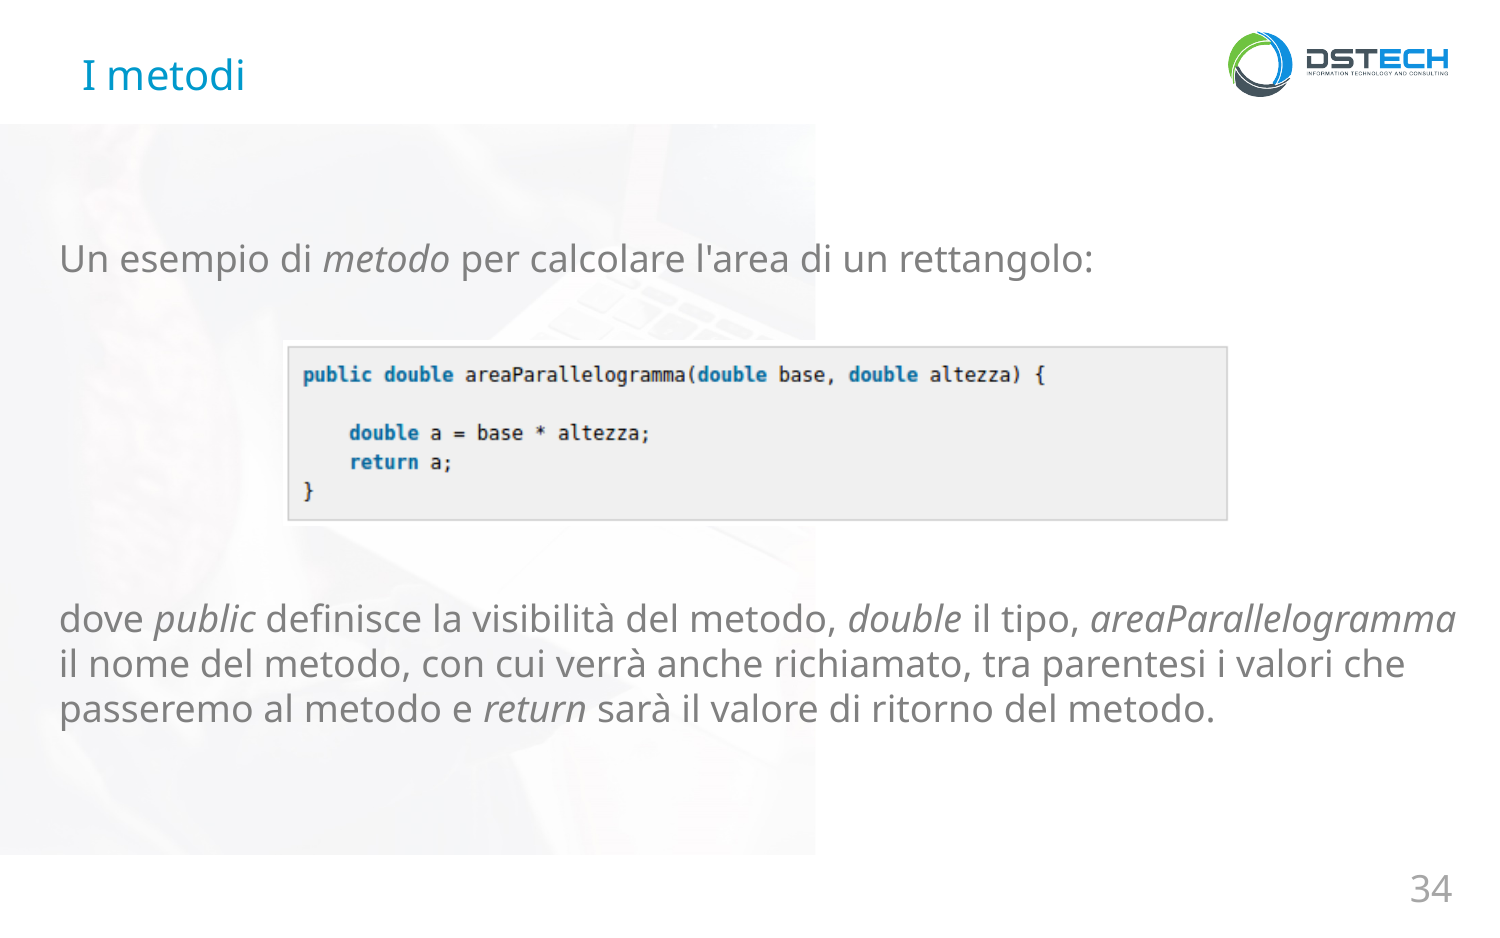

I metodi
Un esempio di metodo per calcolare l'area di un rettangolo:
dove public definisce la visibilità del metodo, double il tipo, areaParallelogramma il nome del metodo, con cui verrà anche richiamato, tra parentesi i valori che passeremo al metodo e return sarà il valore di ritorno del metodo.
34